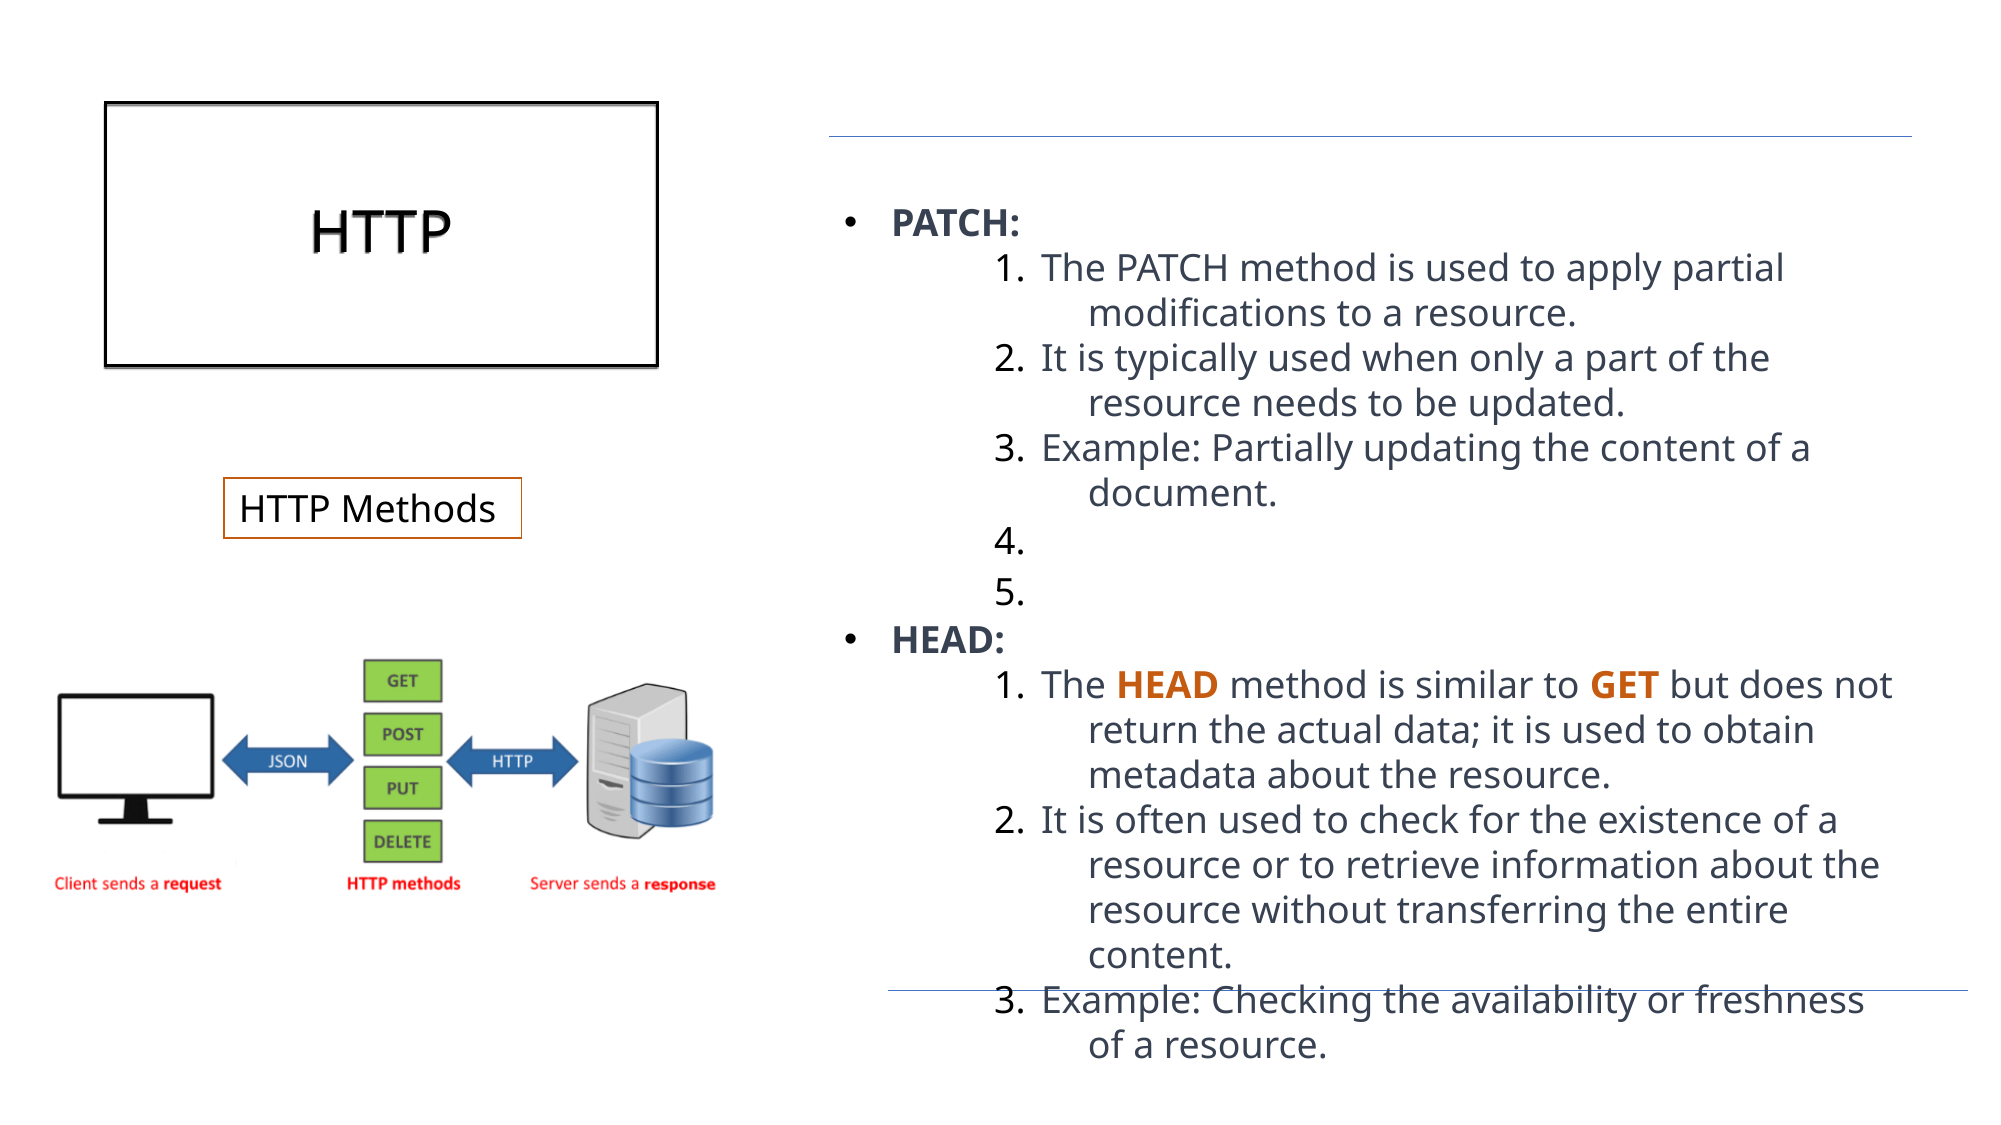

# HTTP
PATCH:
The PATCH method is used to apply partial modifications to a resource.
It is typically used when only a part of the resource needs to be updated.
Example: Partially updating the content of a document.
HEAD:
The HEAD method is similar to GET but does not return the actual data; it is used to obtain metadata about the resource.
It is often used to check for the existence of a resource or to retrieve information about the resource without transferring the entire content.
Example: Checking the availability or freshness of a resource.
HTTP Methods